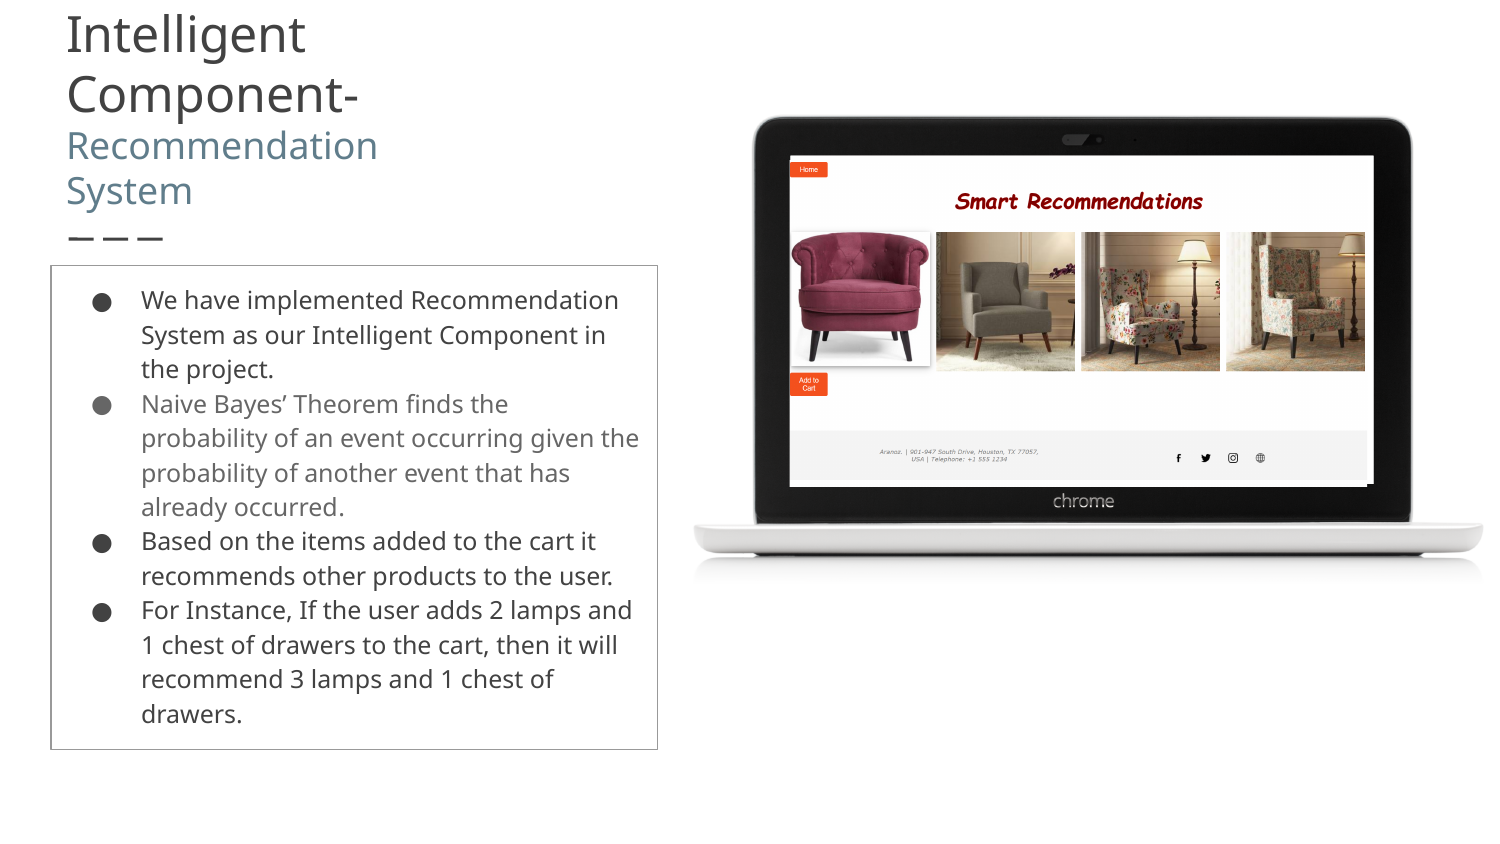

# Intelligent Component- Recommendation System
We have implemented Recommendation System as our Intelligent Component in the project.
Naive Bayes’ Theorem finds the probability of an event occurring given the probability of another event that has already occurred.
Based on the items added to the cart it recommends other products to the user.
For Instance, If the user adds 2 lamps and 1 chest of drawers to the cart, then it will recommend 3 lamps and 1 chest of drawers.